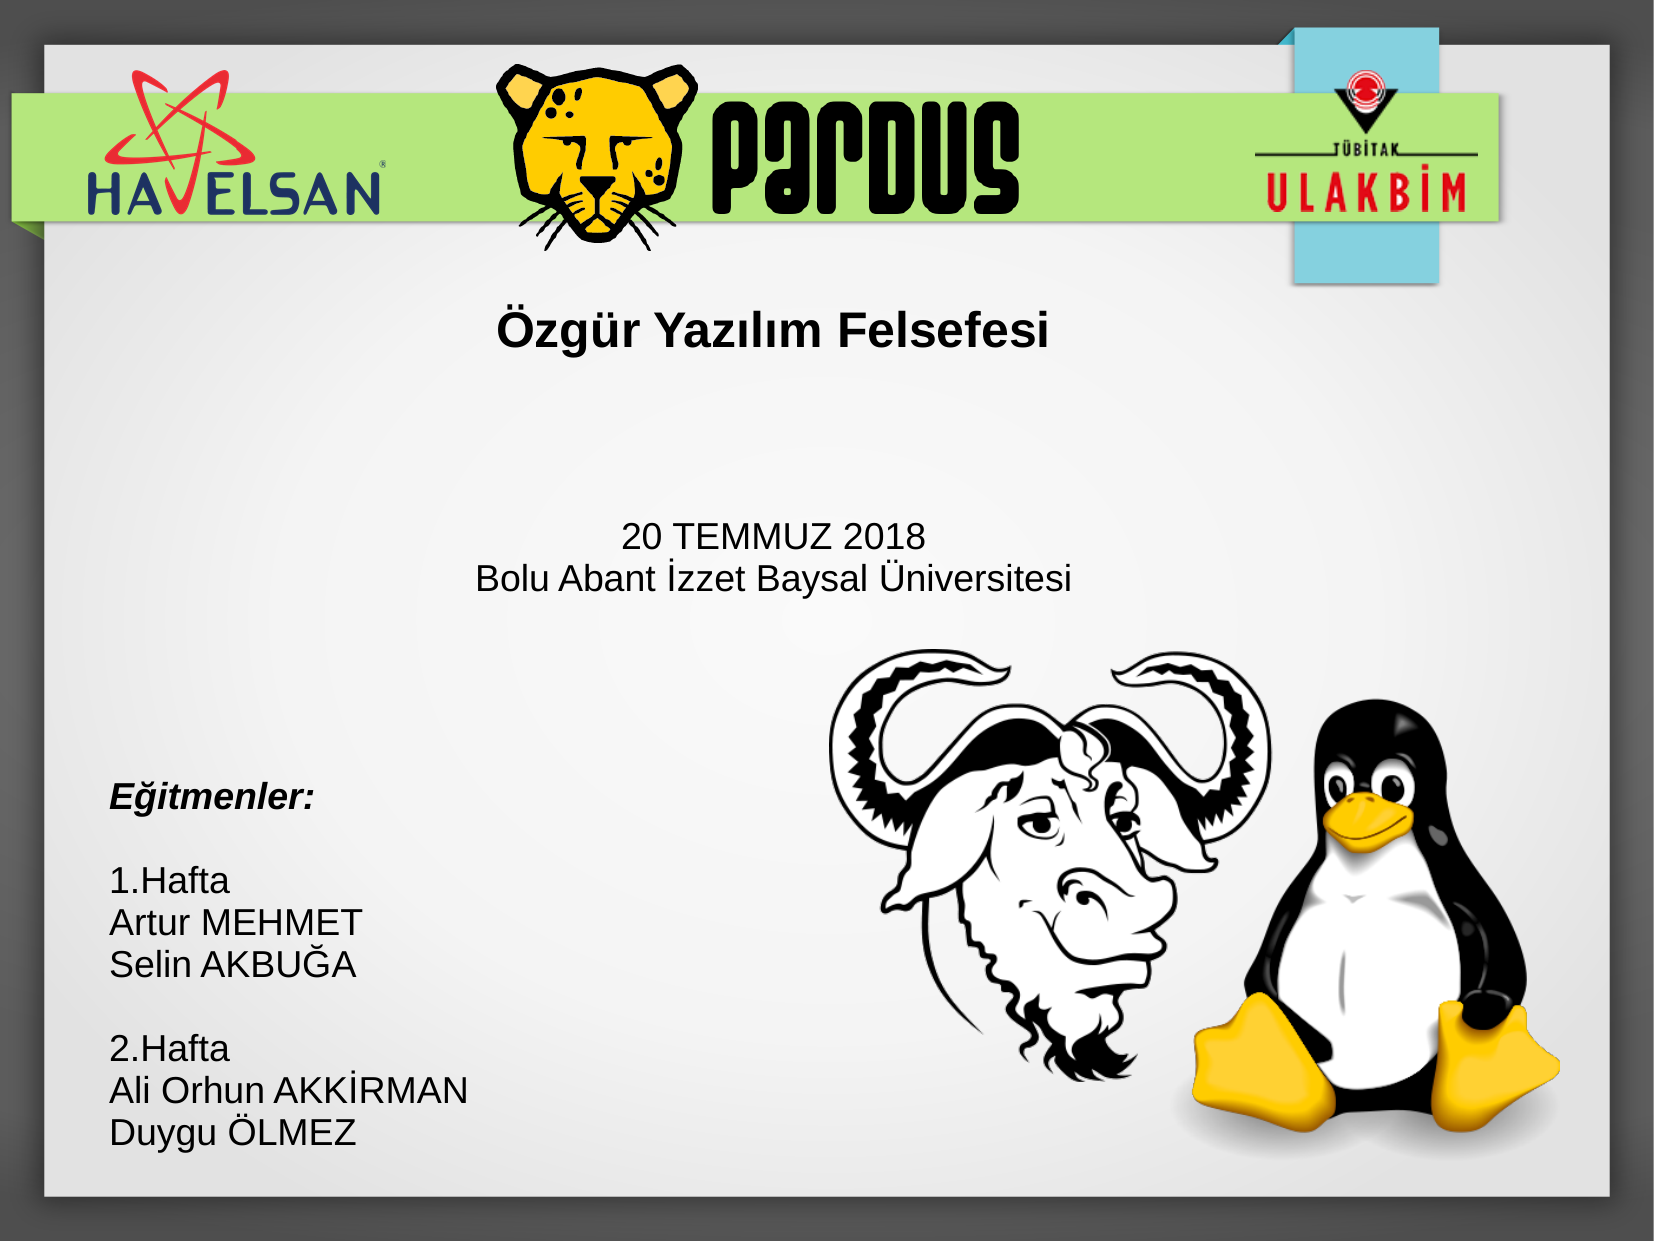

Özgür Yazılım Felsefesi
20 TEMMUZ 2018
Bolu Abant İzzet Baysal Üniversitesi
Eğitmenler:
1.Hafta
Artur MEHMET
Selin AKBUĞA
2.Hafta
Ali Orhun AKKİRMAN
Duygu ÖLMEZ